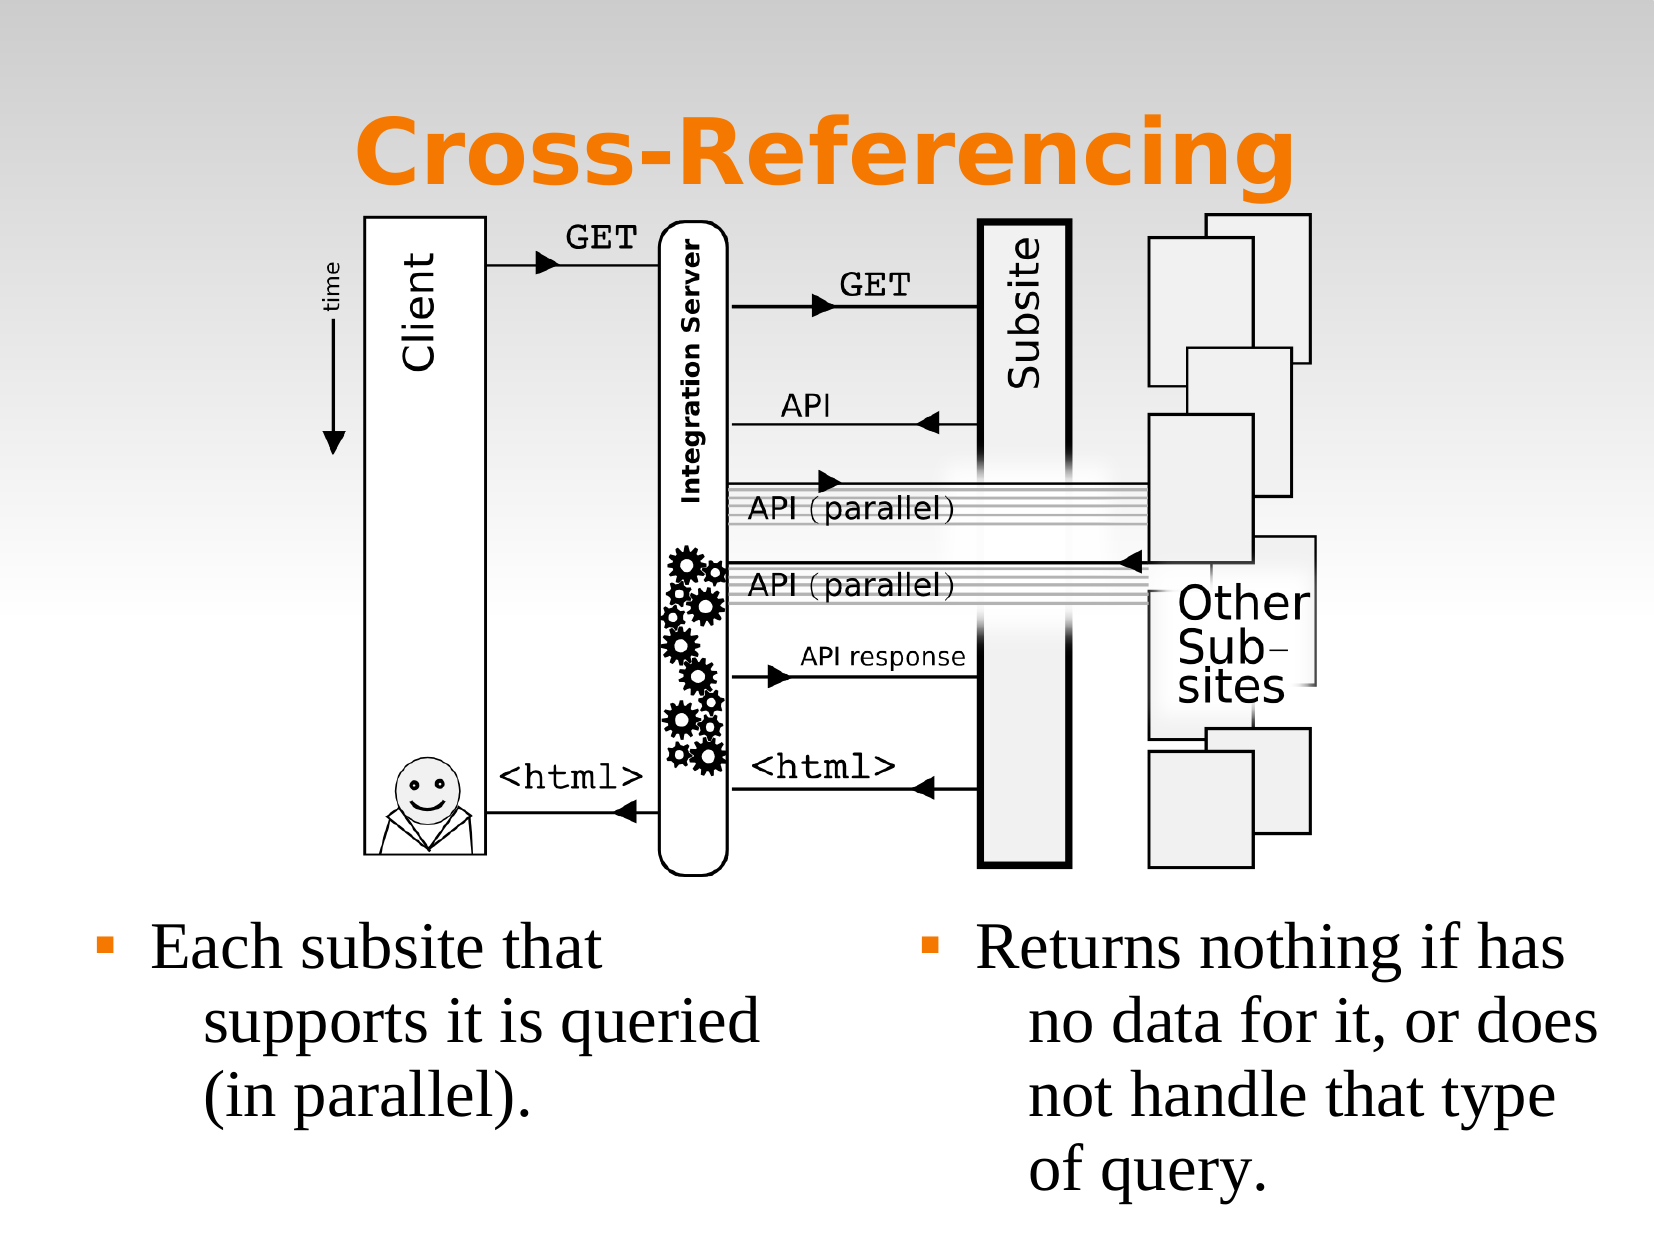

# Cross-Referencing
Each subsite that supports it is queried (in parallel).
Returns nothing if has no data for it, or does not handle that type of query.